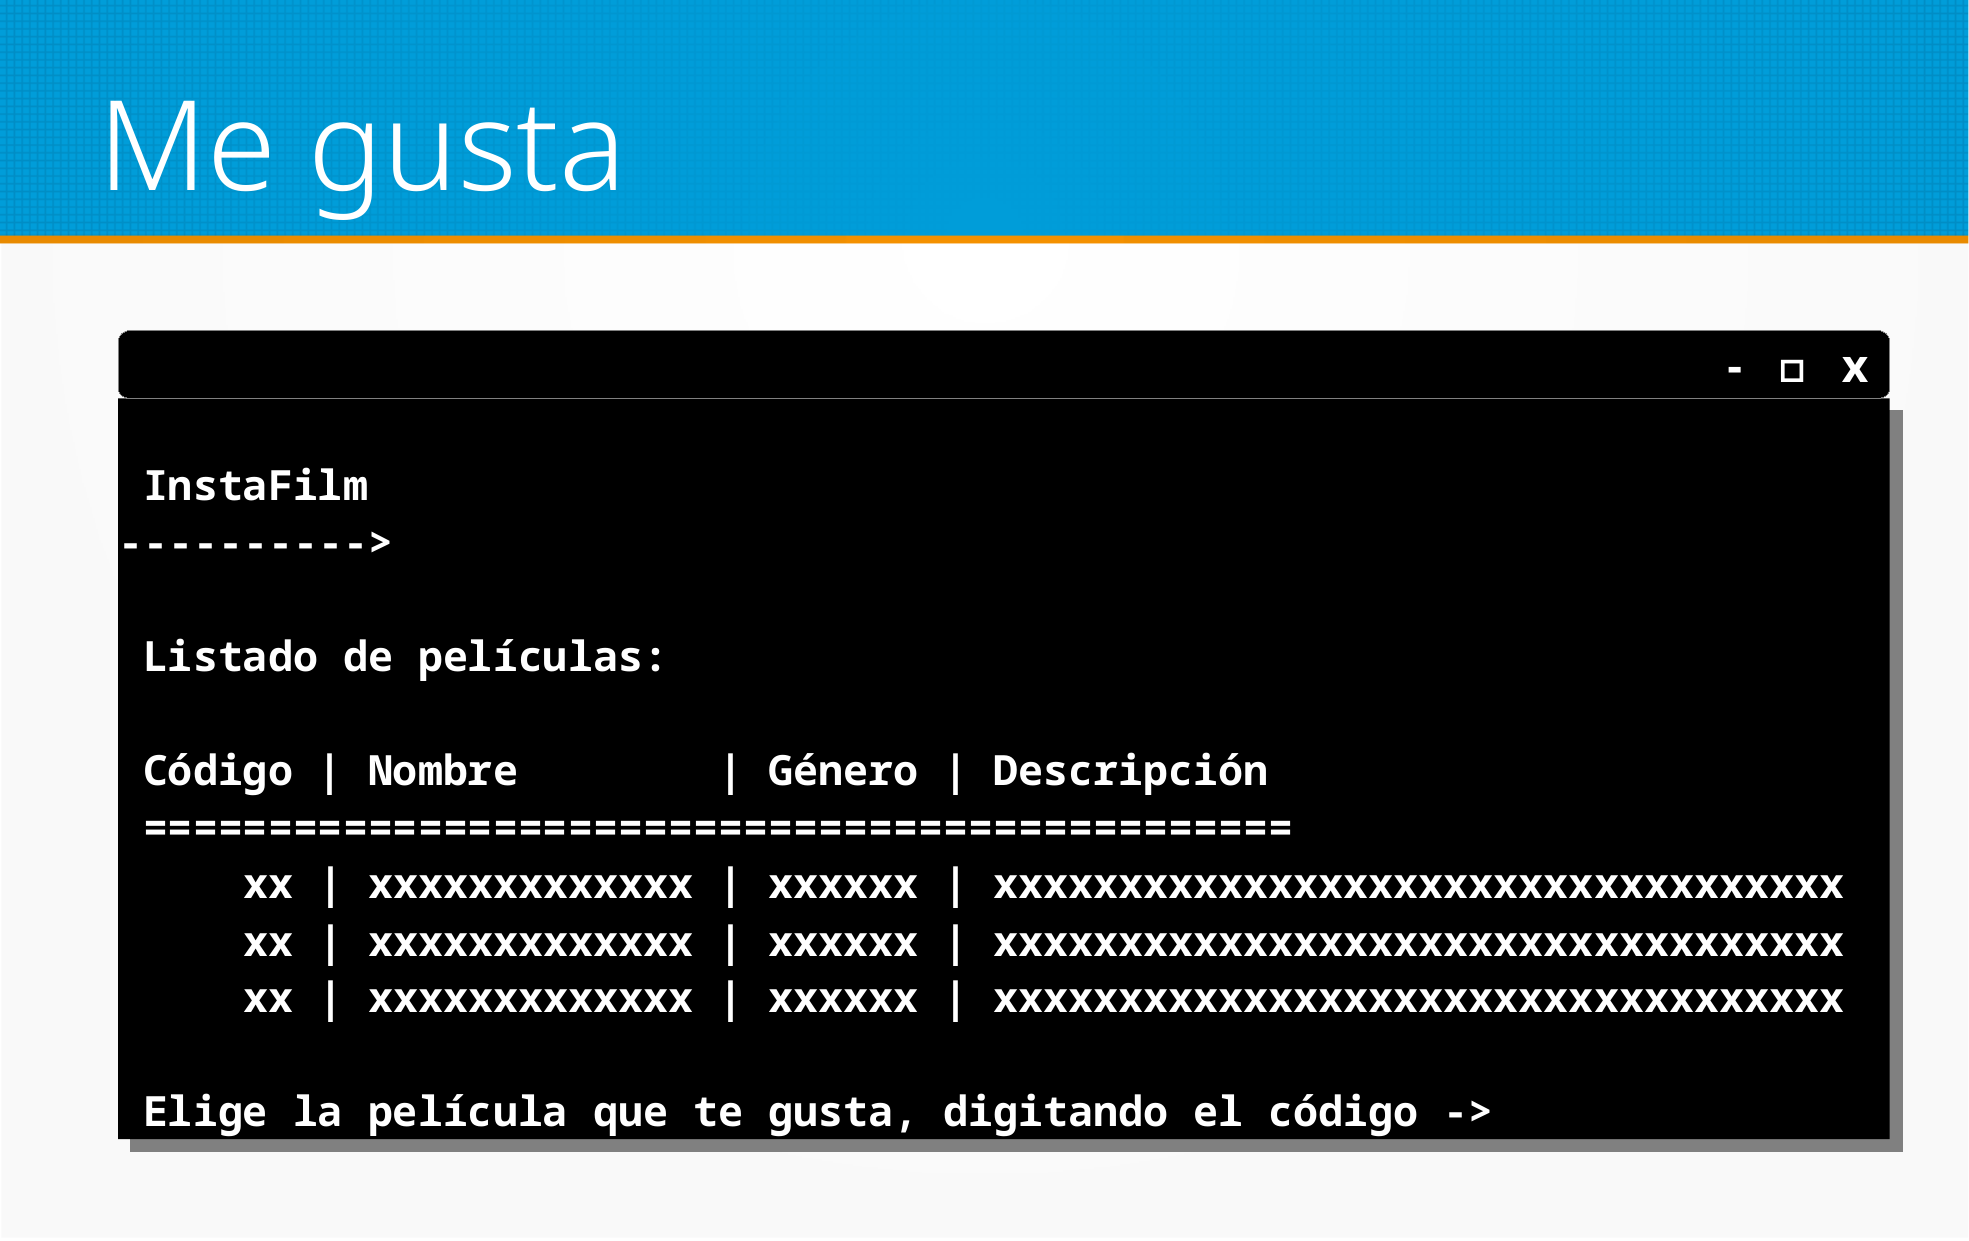

# Me gusta
- □ x
 InstaFilm
---------->
 Listado de películas:
 Código | Nombre | Género | Descripción
 ==============================================
 xx | xxxxxxxxxxxxx | xxxxxx | xxxxxxxxxxxxxxxxxxxxxxxxxxxxxxxxxx
 xx | xxxxxxxxxxxxx | xxxxxx | xxxxxxxxxxxxxxxxxxxxxxxxxxxxxxxxxx
 xx | xxxxxxxxxxxxx | xxxxxx | xxxxxxxxxxxxxxxxxxxxxxxxxxxxxxxxxx
 Elige la película que te gusta, digitando el código ->